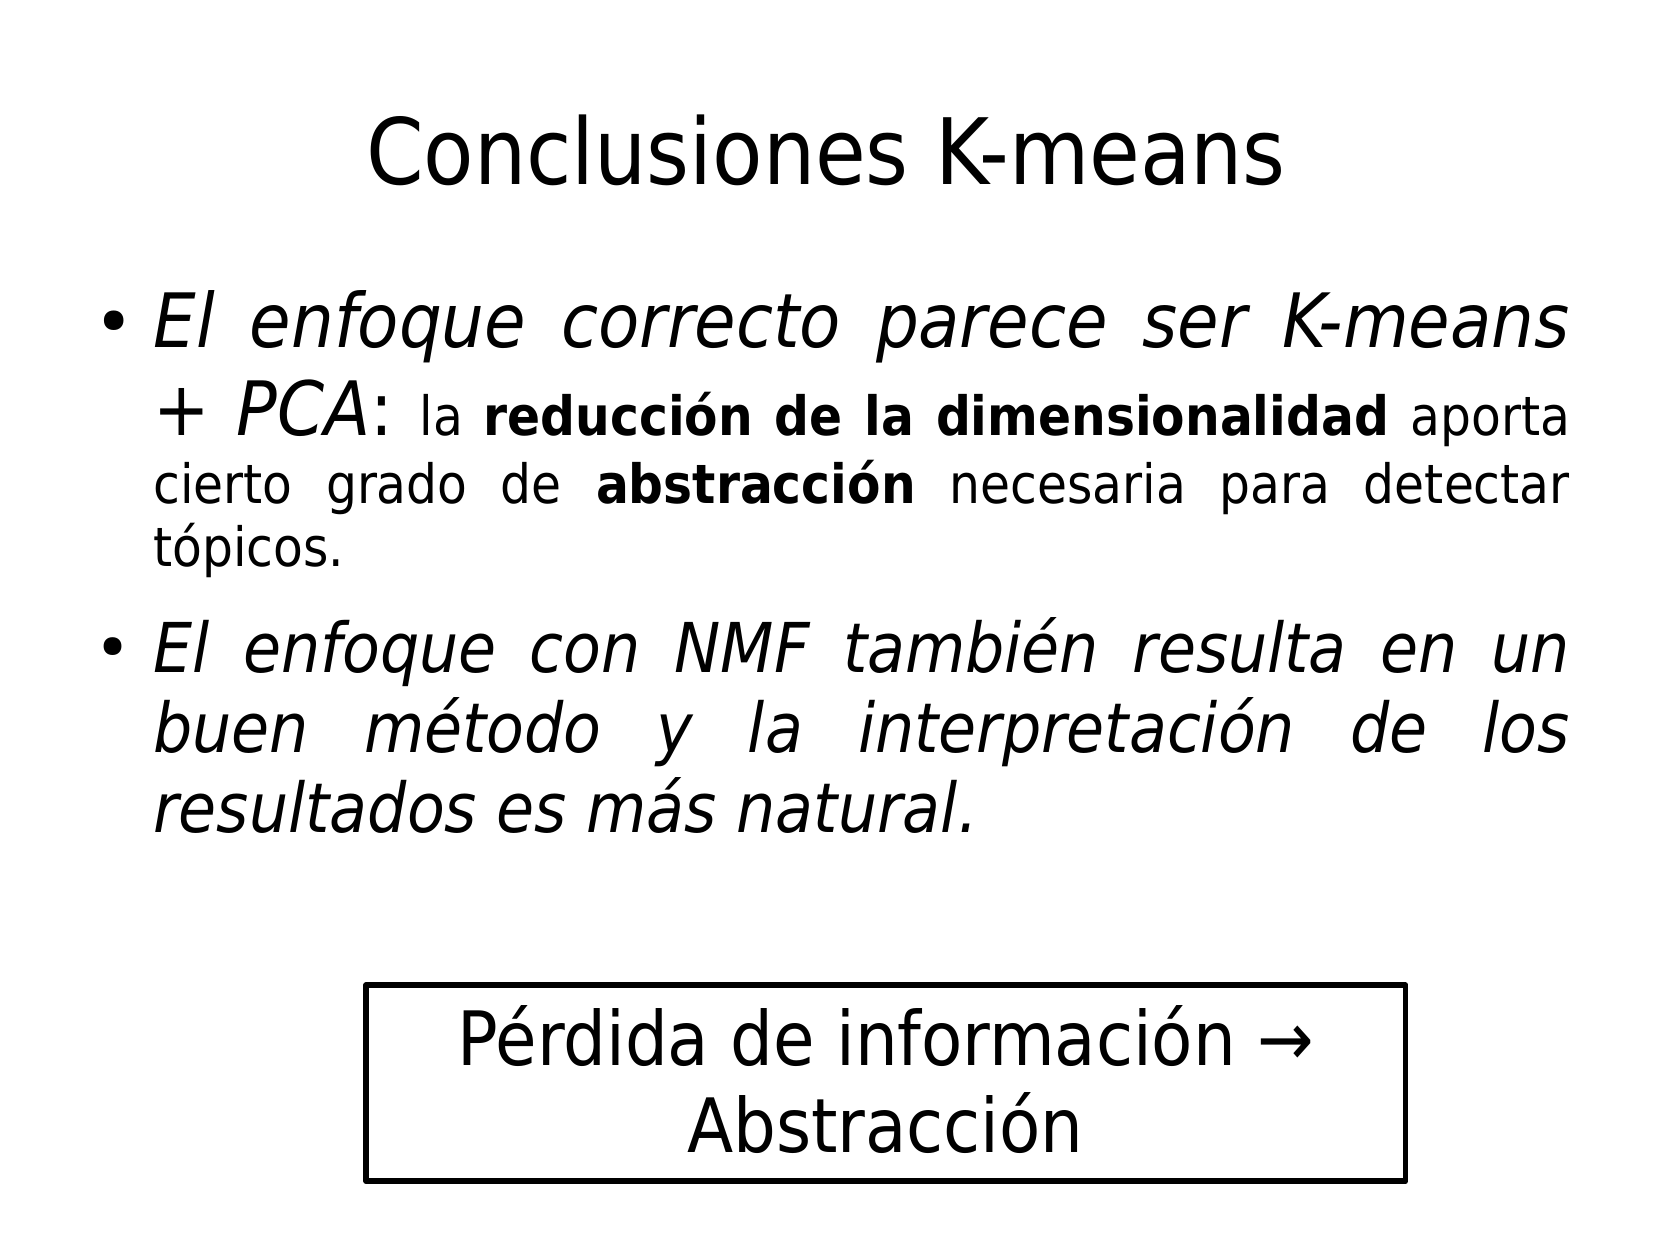

# Conclusiones K-means
El enfoque correcto parece ser K-means + PCA: la reducción de la dimensionalidad aporta cierto grado de abstracción necesaria para detectar tópicos.
El enfoque con NMF también resulta en un buen método y la interpretación de los resultados es más natural.
Pérdida de información → Abstracción